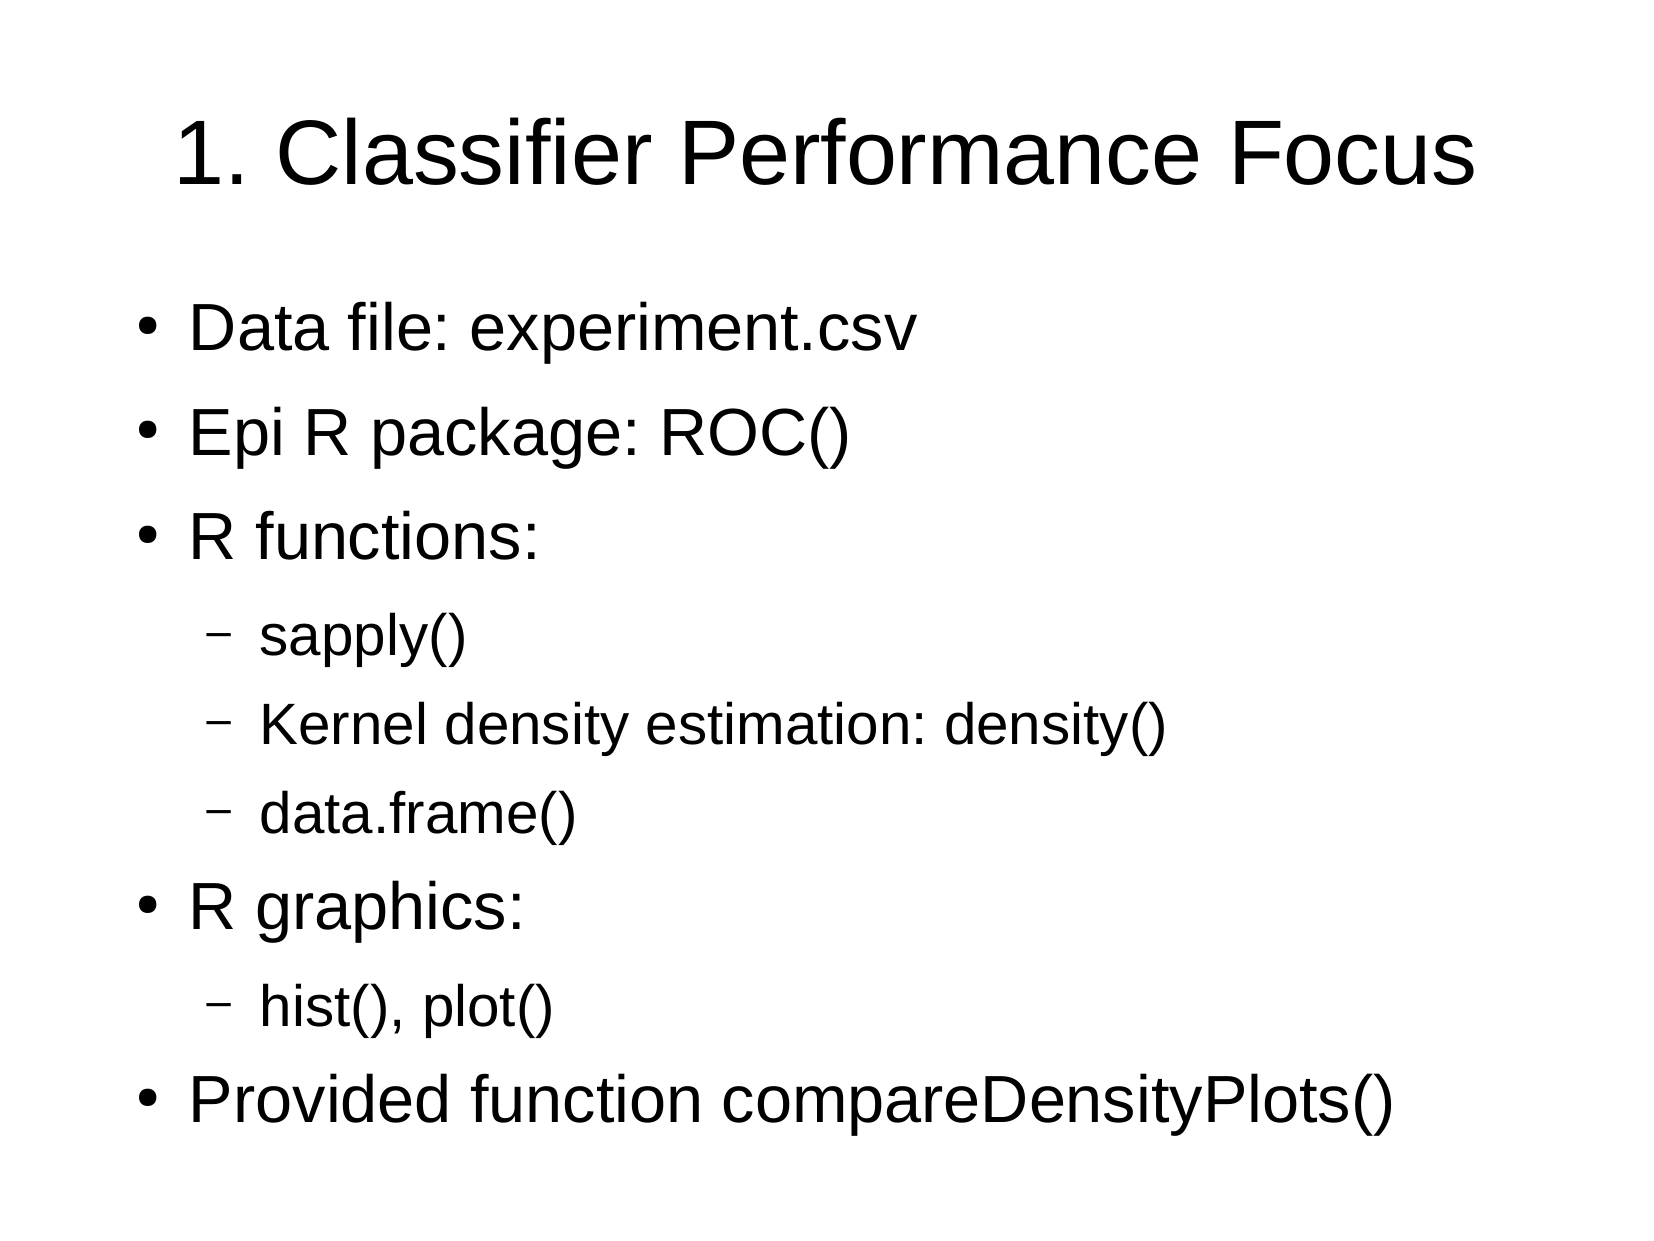

# 1. Classifier Performance Focus
Data file: experiment.csv
Epi R package: ROC()
R functions:
sapply()
Kernel density estimation: density()
data.frame()
R graphics:
hist(), plot()
Provided function compareDensityPlots()